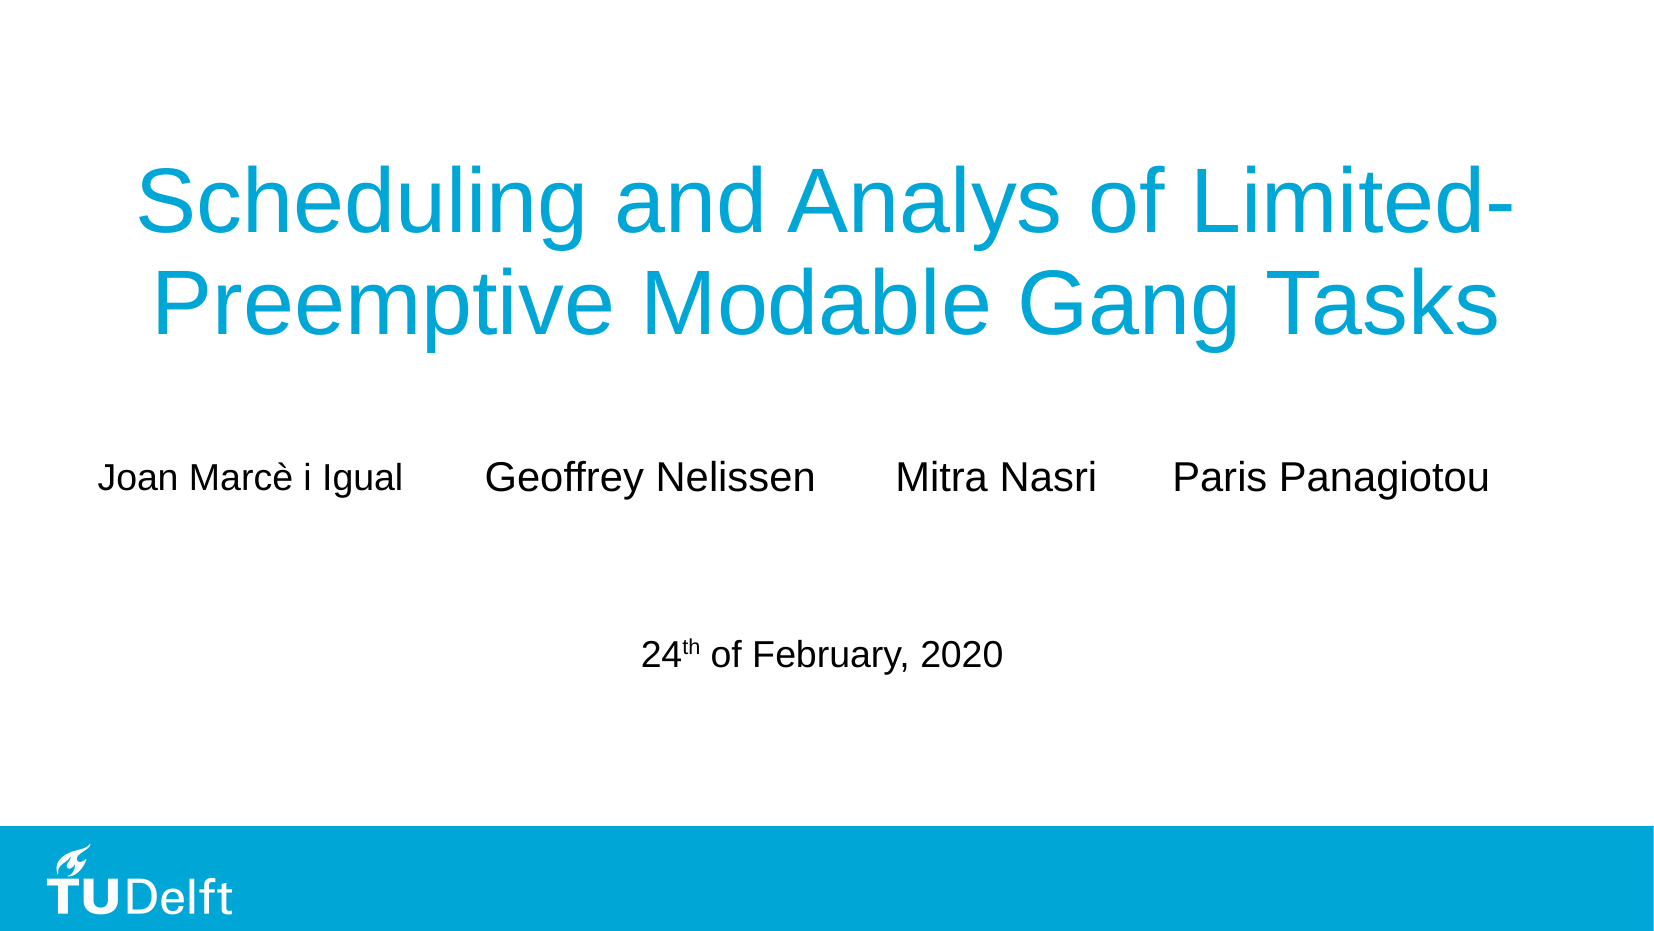

# Scheduling and Analys of Limited-Preemptive Modable Gang Tasks
Joan Marcè i Igual
Geoffrey Nelissen
Mitra Nasri
Paris Panagiotou
24th of February, 2020